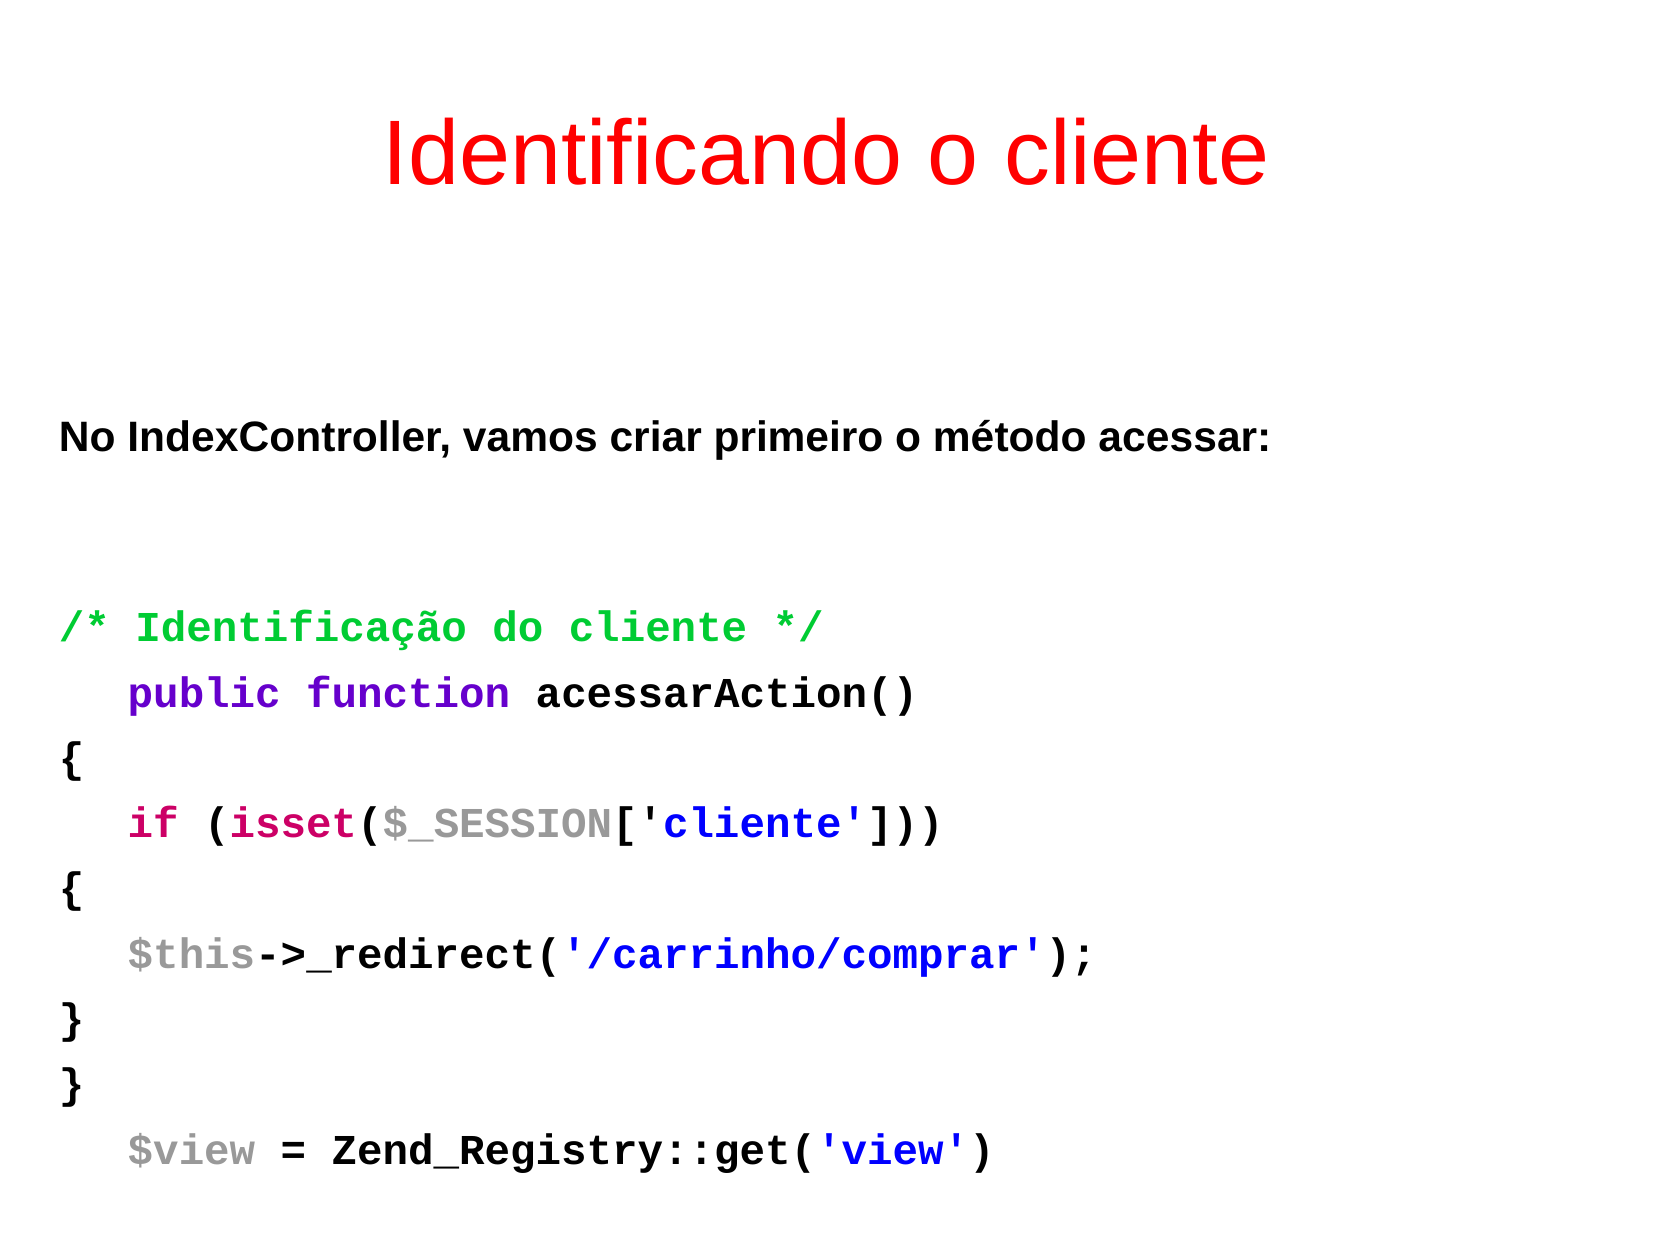

# Identificando o cliente
No IndexController, vamos criar primeiro o método acessar:
/* Identificação do cliente */
 	public function acessarAction()
{
 	if (isset($_SESSION['cliente']))
{
 	$this->_redirect('/carrinho/comprar');
}
}
 	$view = Zend_Registry::get('view')